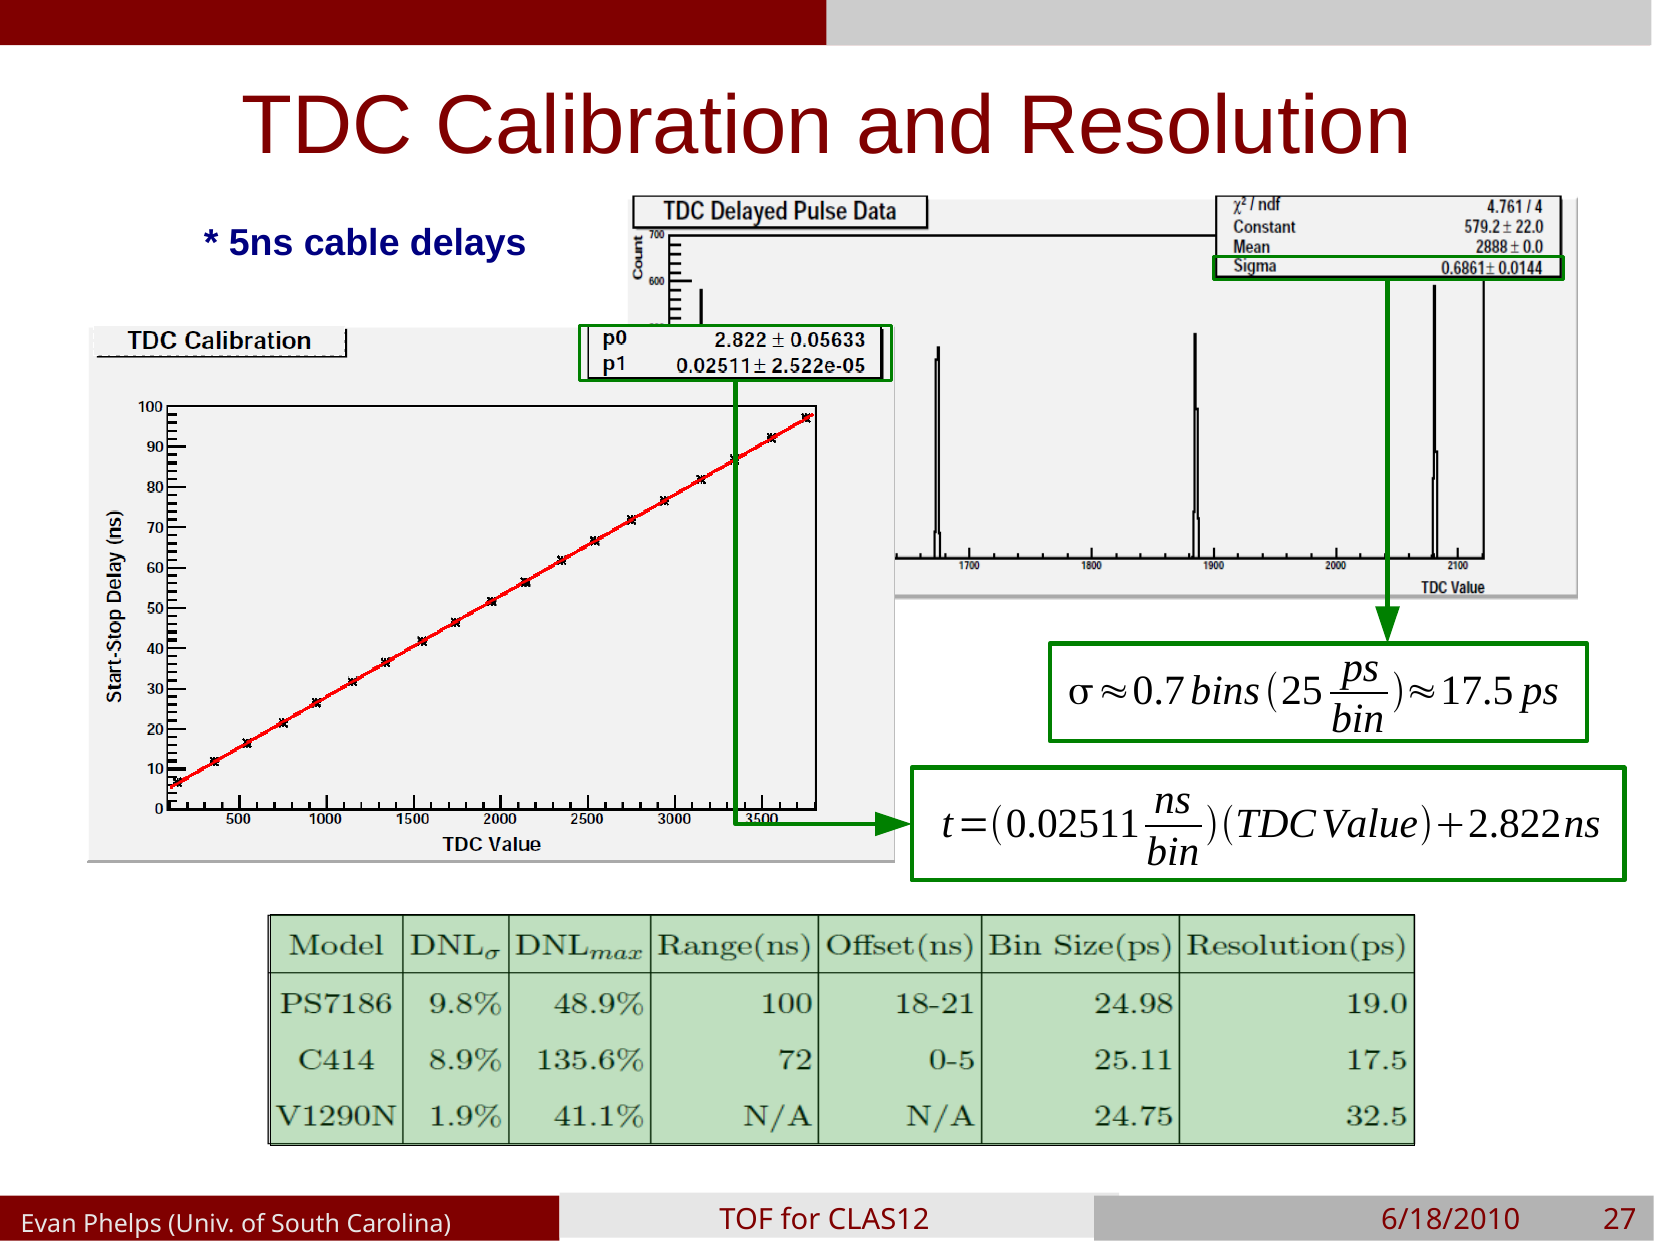

# TDC Calibration and Resolution
* 5ns cable delays
TOF for CLAS12
27